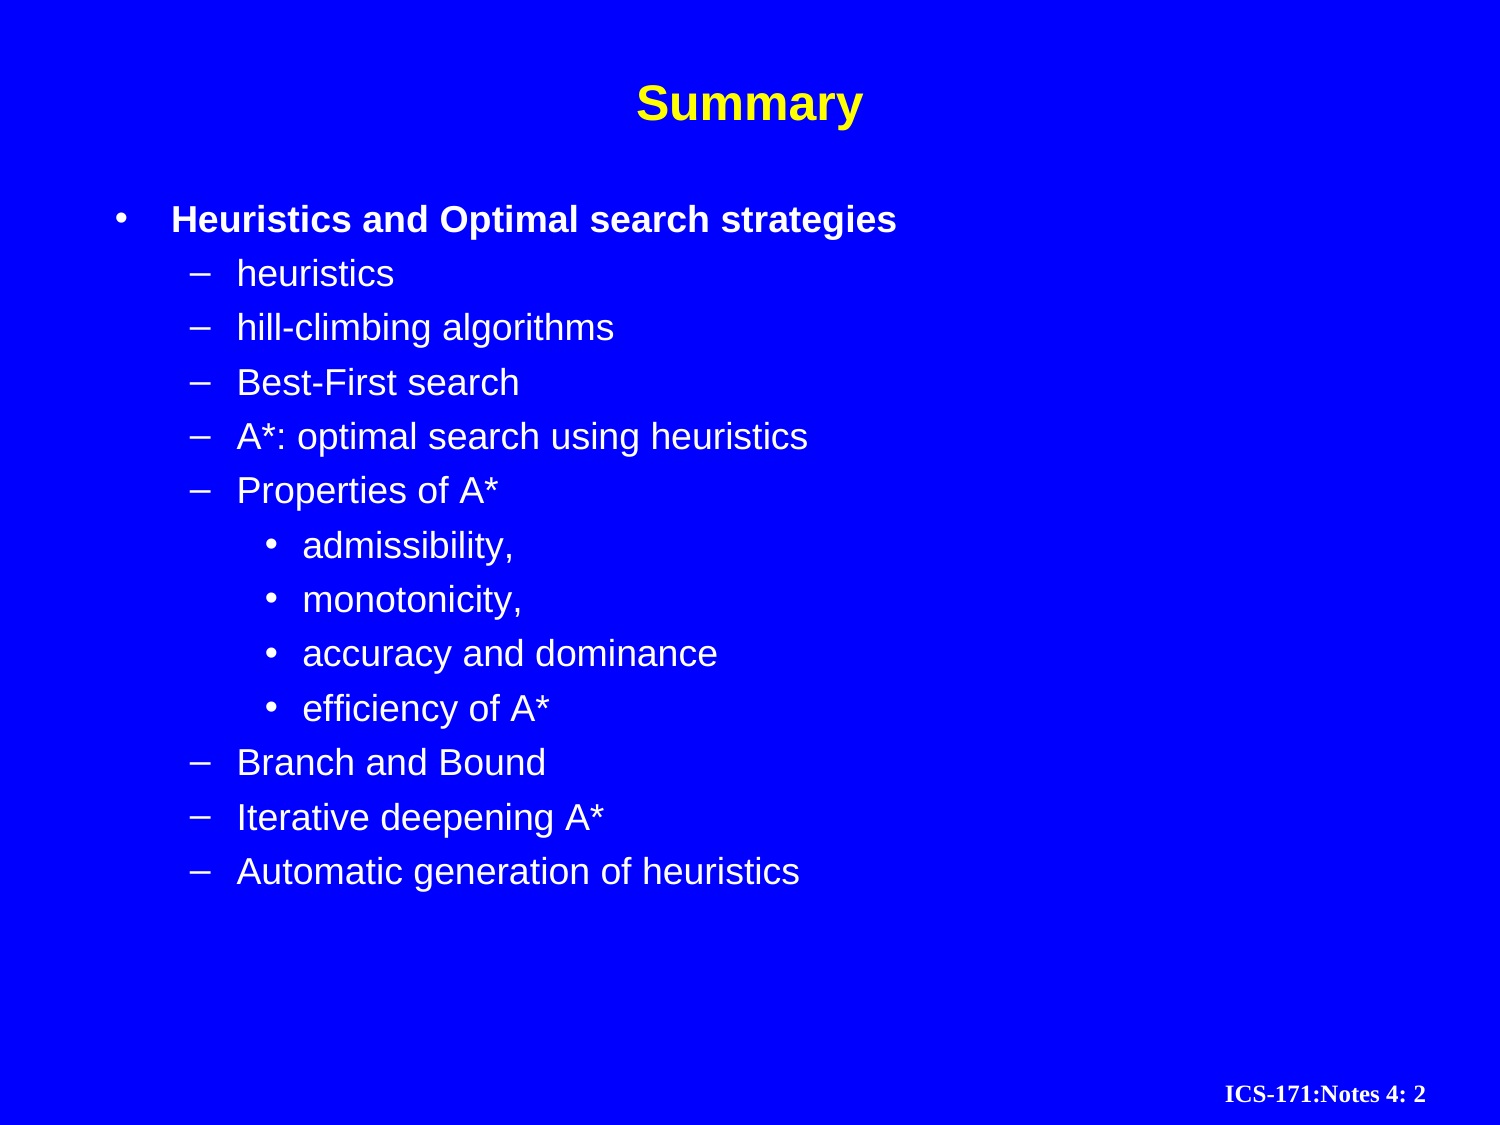

# Summary
Heuristics and Optimal search strategies
heuristics
hill-climbing algorithms
Best-First search
A*: optimal search using heuristics
Properties of A*
admissibility,
monotonicity,
accuracy and dominance
efficiency of A*
Branch and Bound
Iterative deepening A*
Automatic generation of heuristics